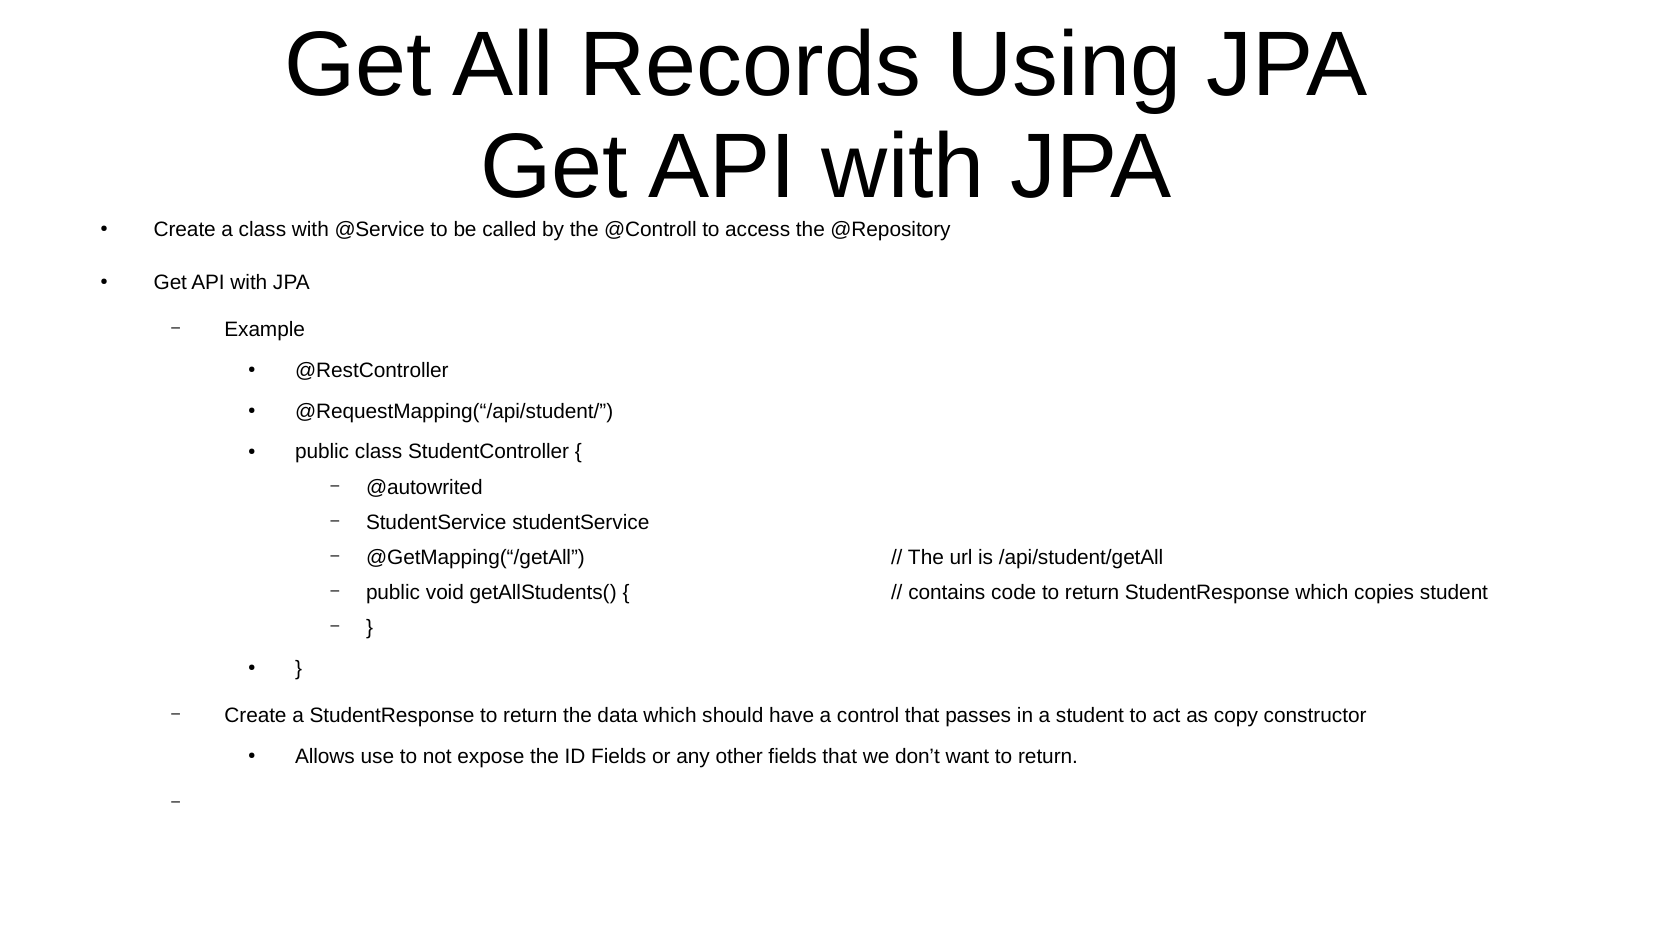

# Get All Records Using JPA Get API with JPA
Create a class with @Service to be called by the @Controll to access the @Repository
Get API with JPA
Example
@RestController
@RequestMapping(“/api/student/”)
public class StudentController {
@autowrited
StudentService studentService
@GetMapping(“/getAll”)					// The url is /api/student/getAll
public void getAllStudents() { 				// contains code to return StudentResponse which copies student
}
}
Create a StudentResponse to return the data which should have a control that passes in a student to act as copy constructor
Allows use to not expose the ID Fields or any other fields that we don’t want to return.